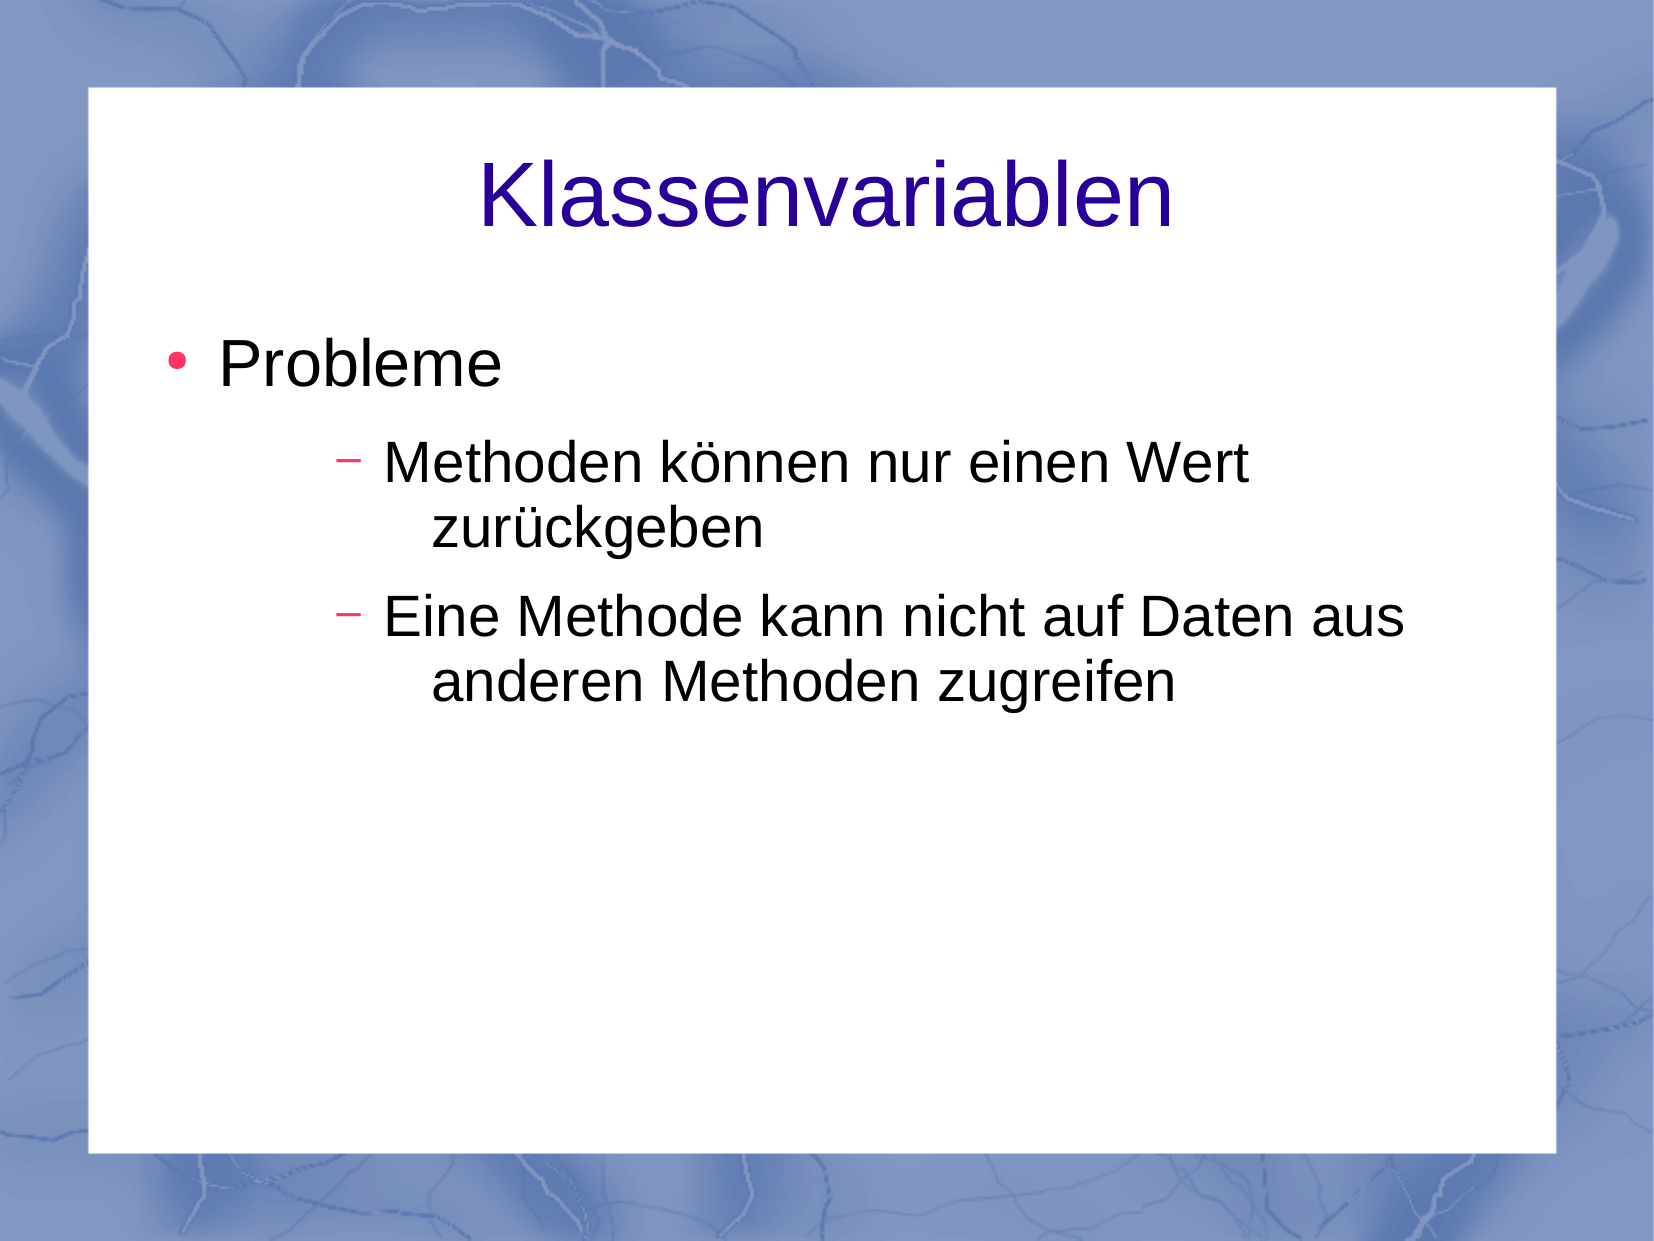

# Klassenvariablen
Probleme
Methoden können nur einen Wert zurückgeben
Eine Methode kann nicht auf Daten aus anderen Methoden zugreifen